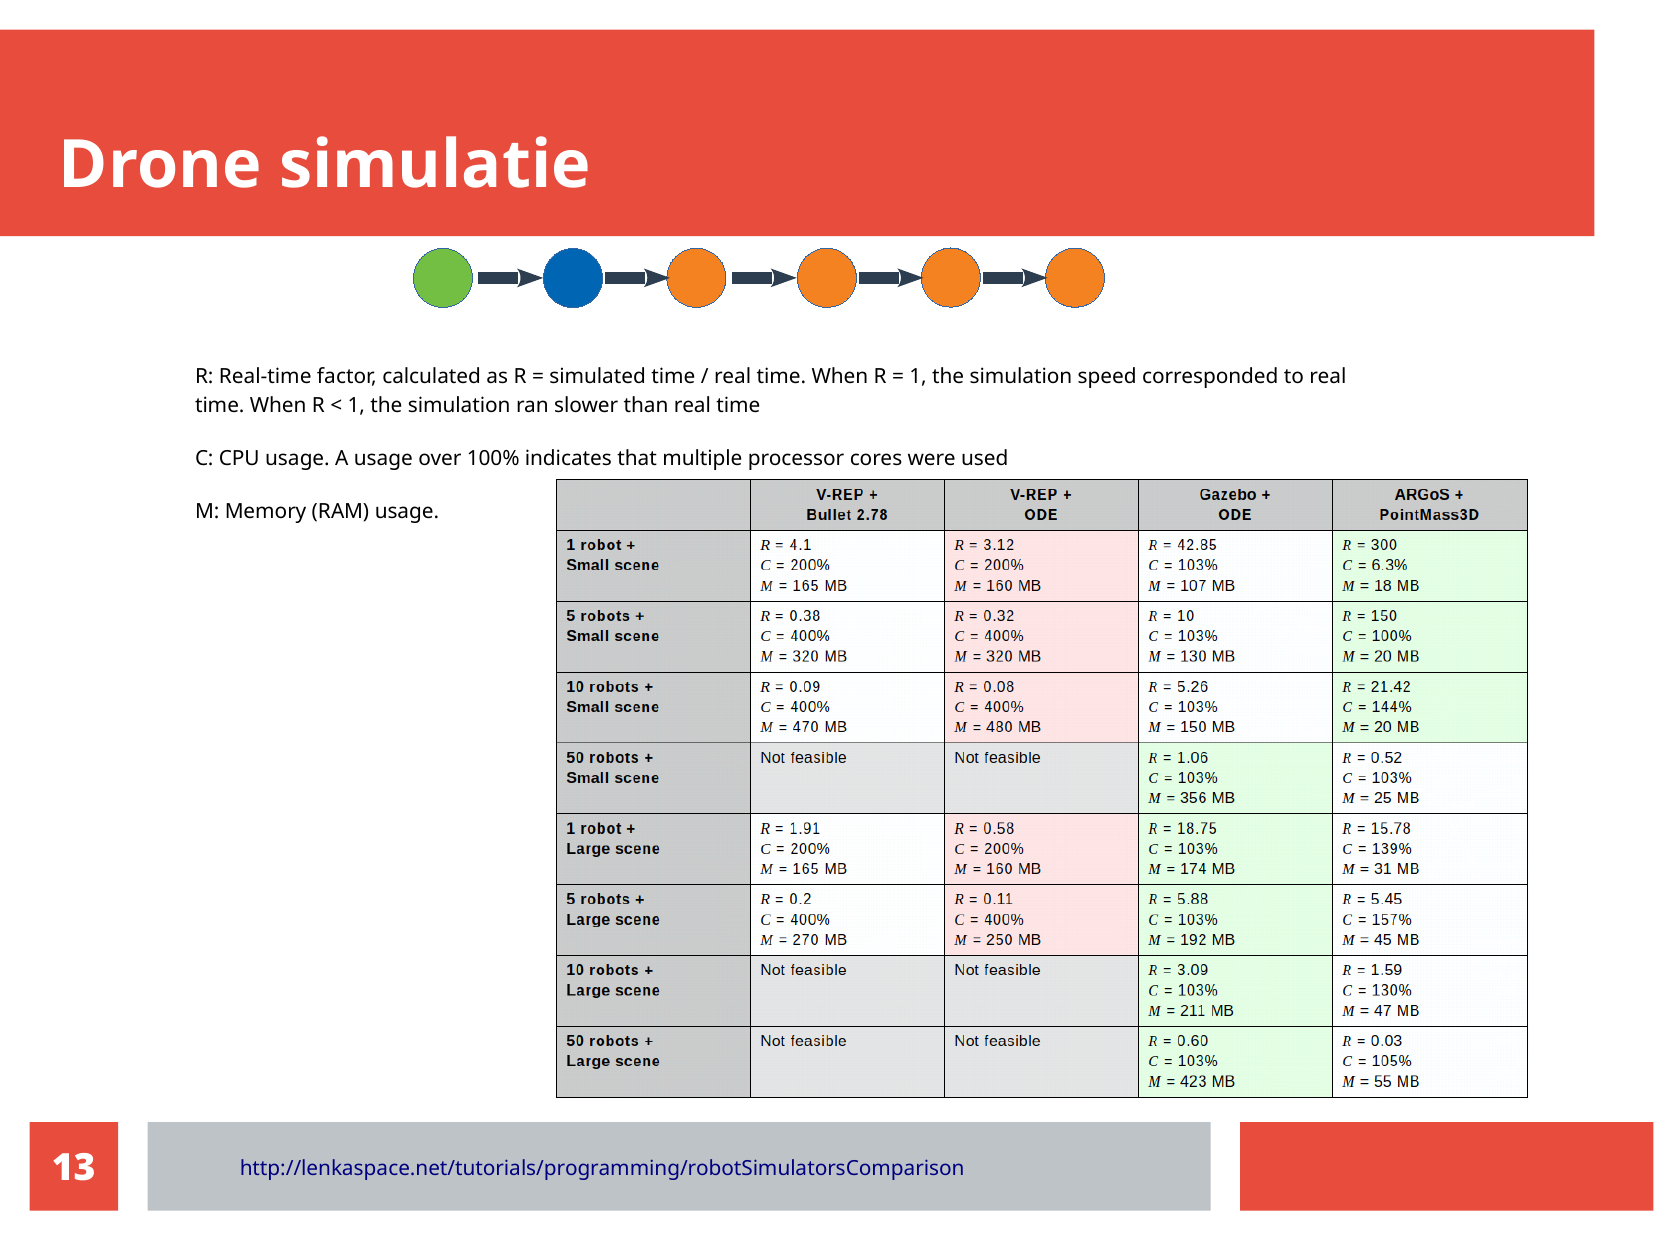

# Drone simulatie
R: Real-time factor, calculated as R = simulated time / real time. When R = 1, the simulation speed corresponded to real time. When R < 1, the simulation ran slower than real time
C: CPU usage. A usage over 100% indicates that multiple processor cores were used
M: Memory (RAM) usage.
13
http://lenkaspace.net/tutorials/programming/robotSimulatorsComparison